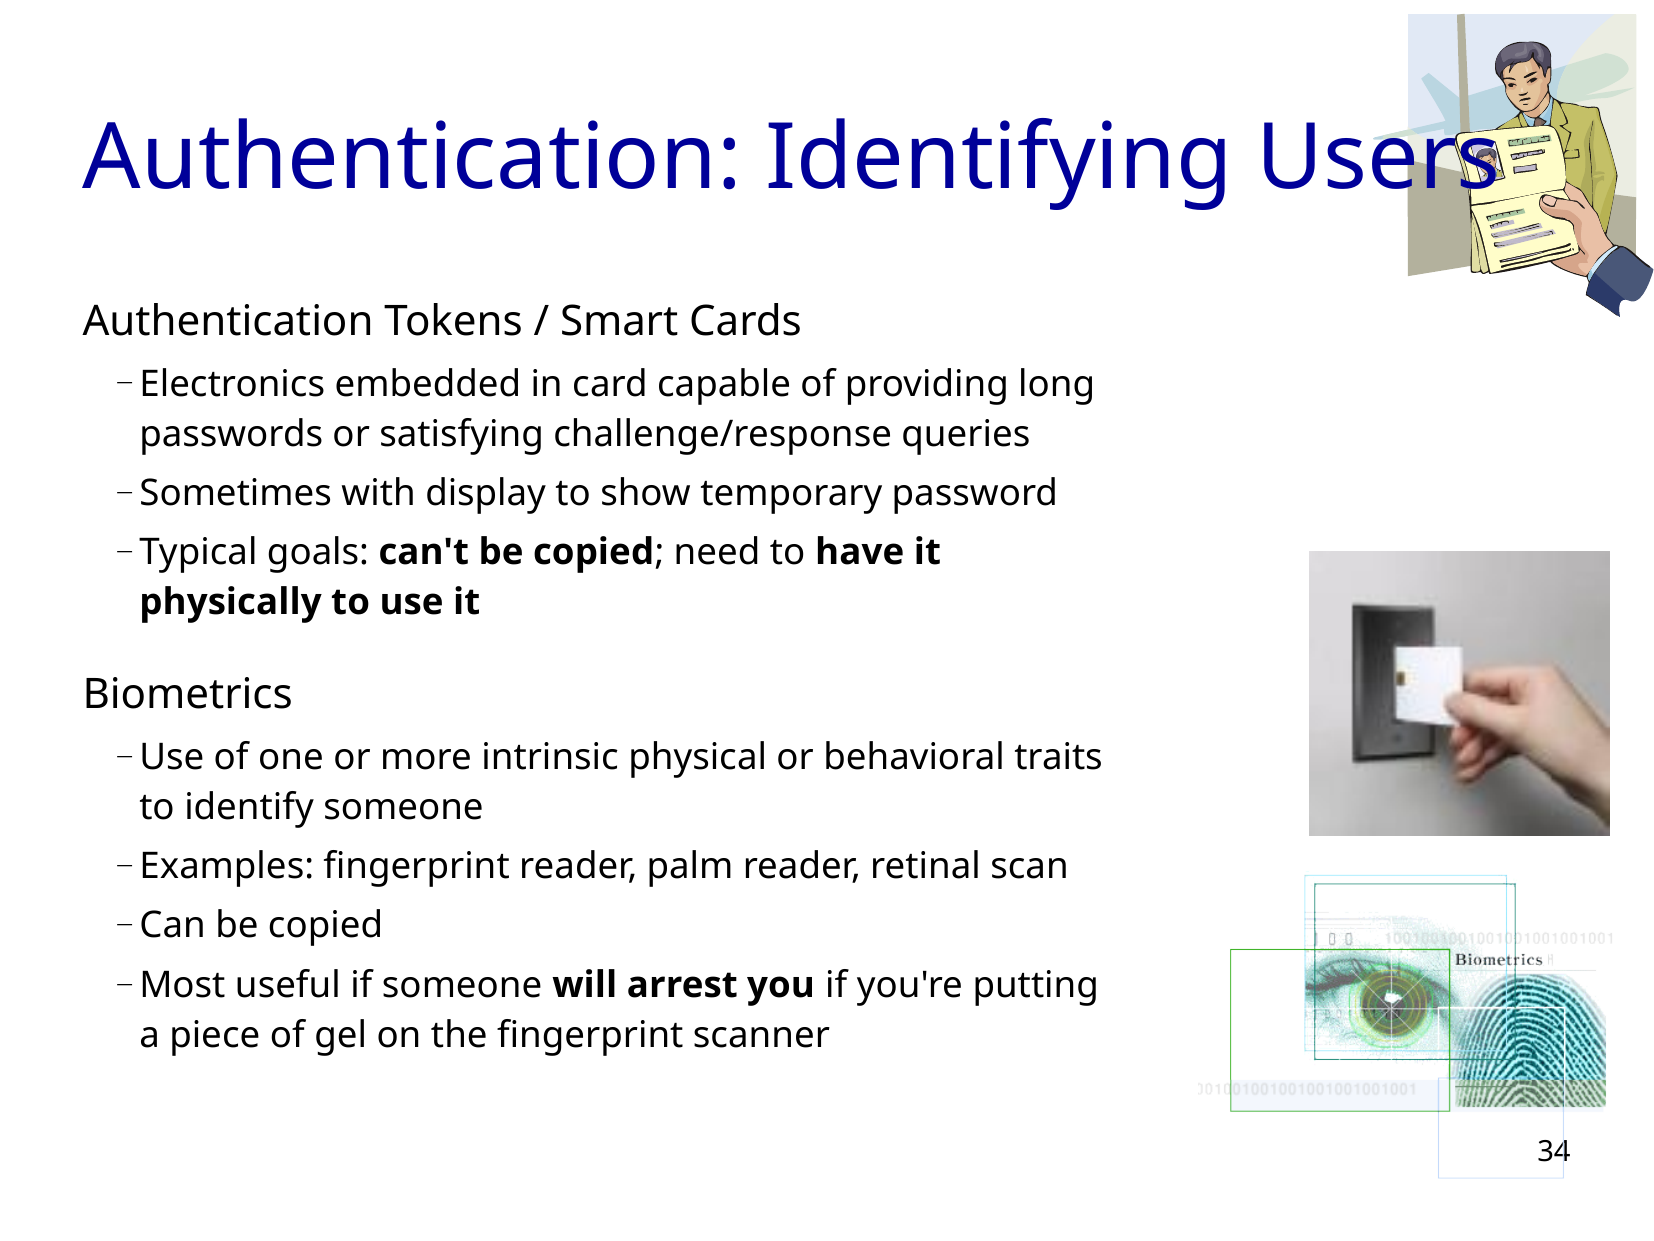

# Authentication: Identifying Users
Authentication Tokens / Smart Cards
Electronics embedded in card capable of providing long passwords or satisfying challenge/response queries
Sometimes with display to show temporary password
Typical goals: can't be copied; need to have it physically to use it
Biometrics
Use of one or more intrinsic physical or behavioral traits to identify someone
Examples: fingerprint reader, palm reader, retinal scan
Can be copied
Most useful if someone will arrest you if you're putting a piece of gel on the fingerprint scanner
34